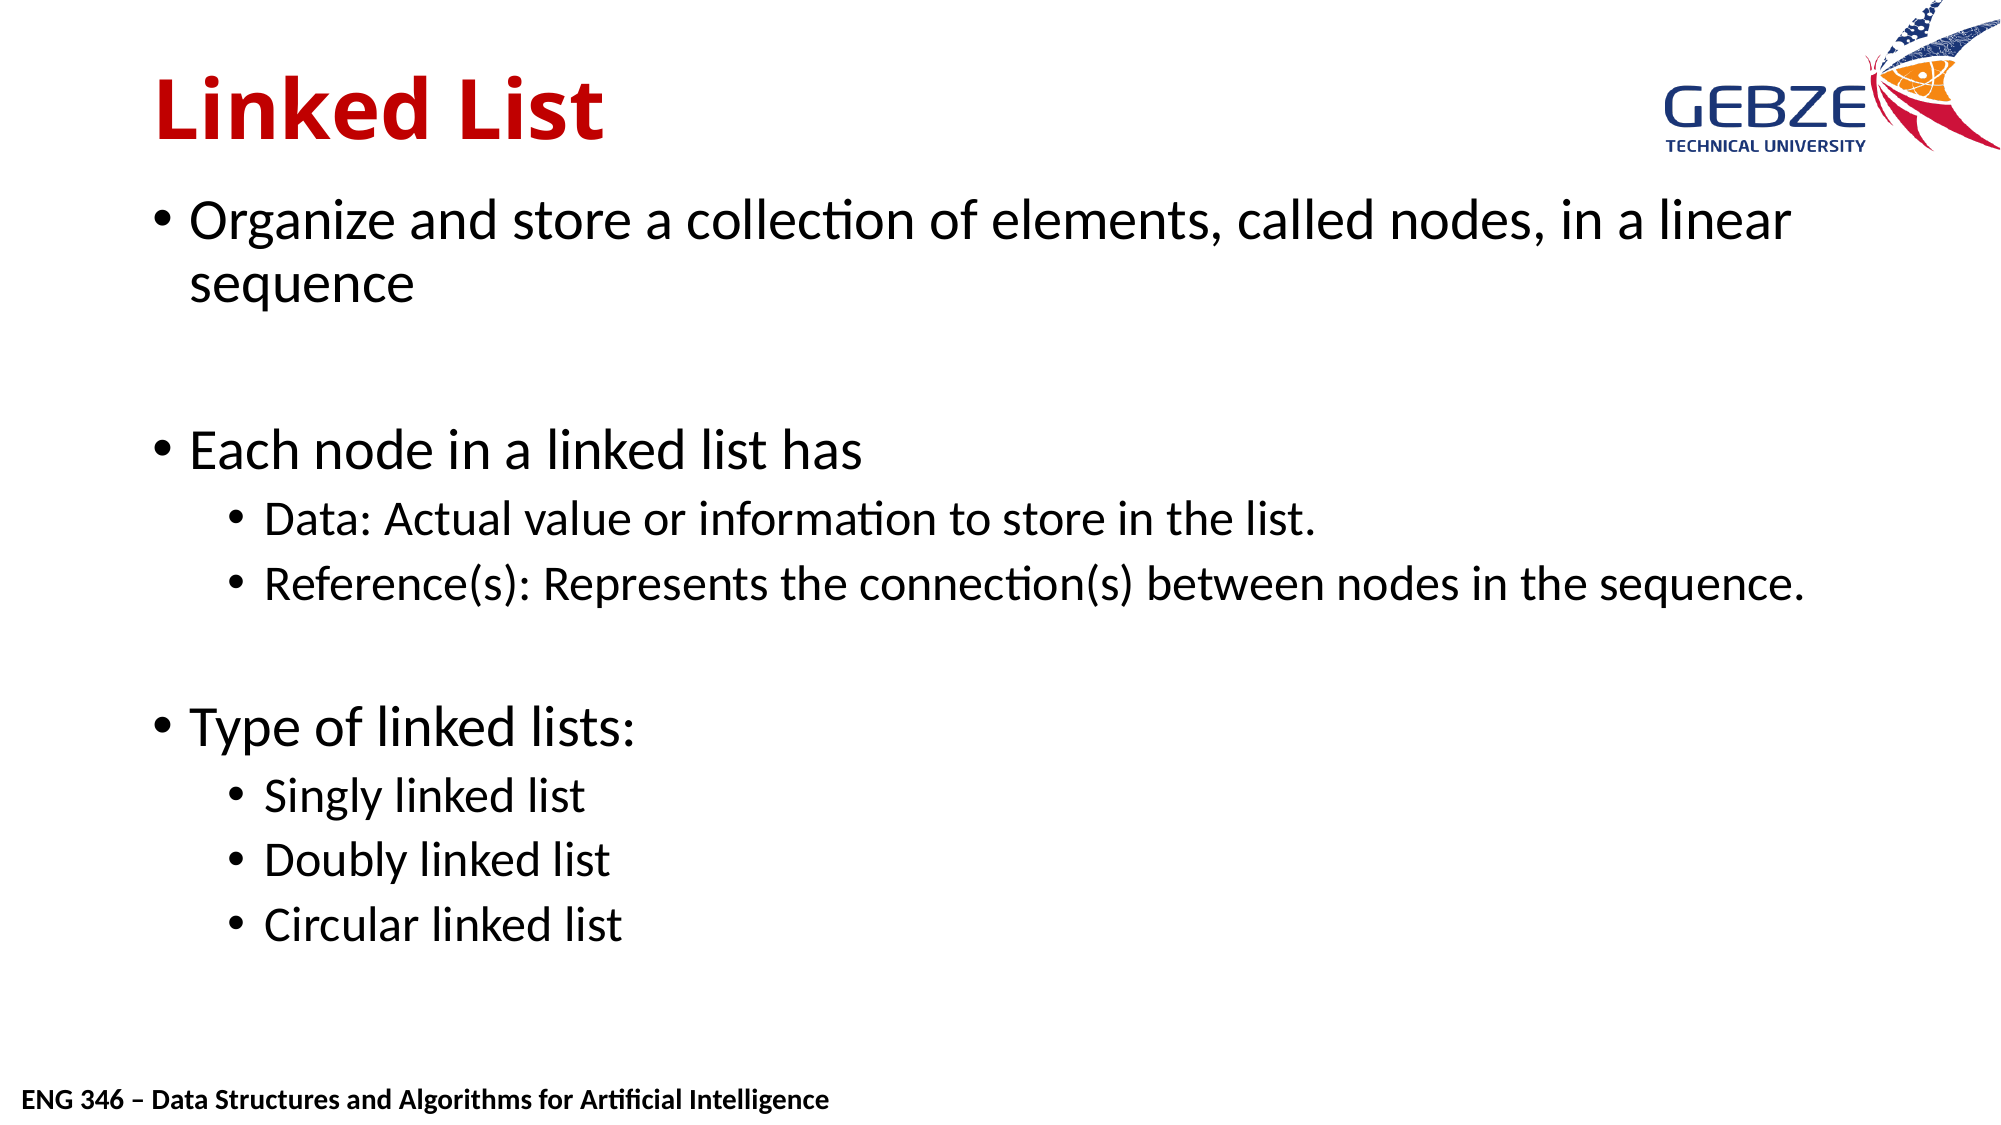

# Linked List
Organize and store a collection of elements, called nodes, in a linear sequence
Each node in a linked list has
Data: Actual value or information to store in the list.
Reference(s): Represents the connection(s) between nodes in the sequence.
Type of linked lists:
Singly linked list
Doubly linked list
Circular linked list